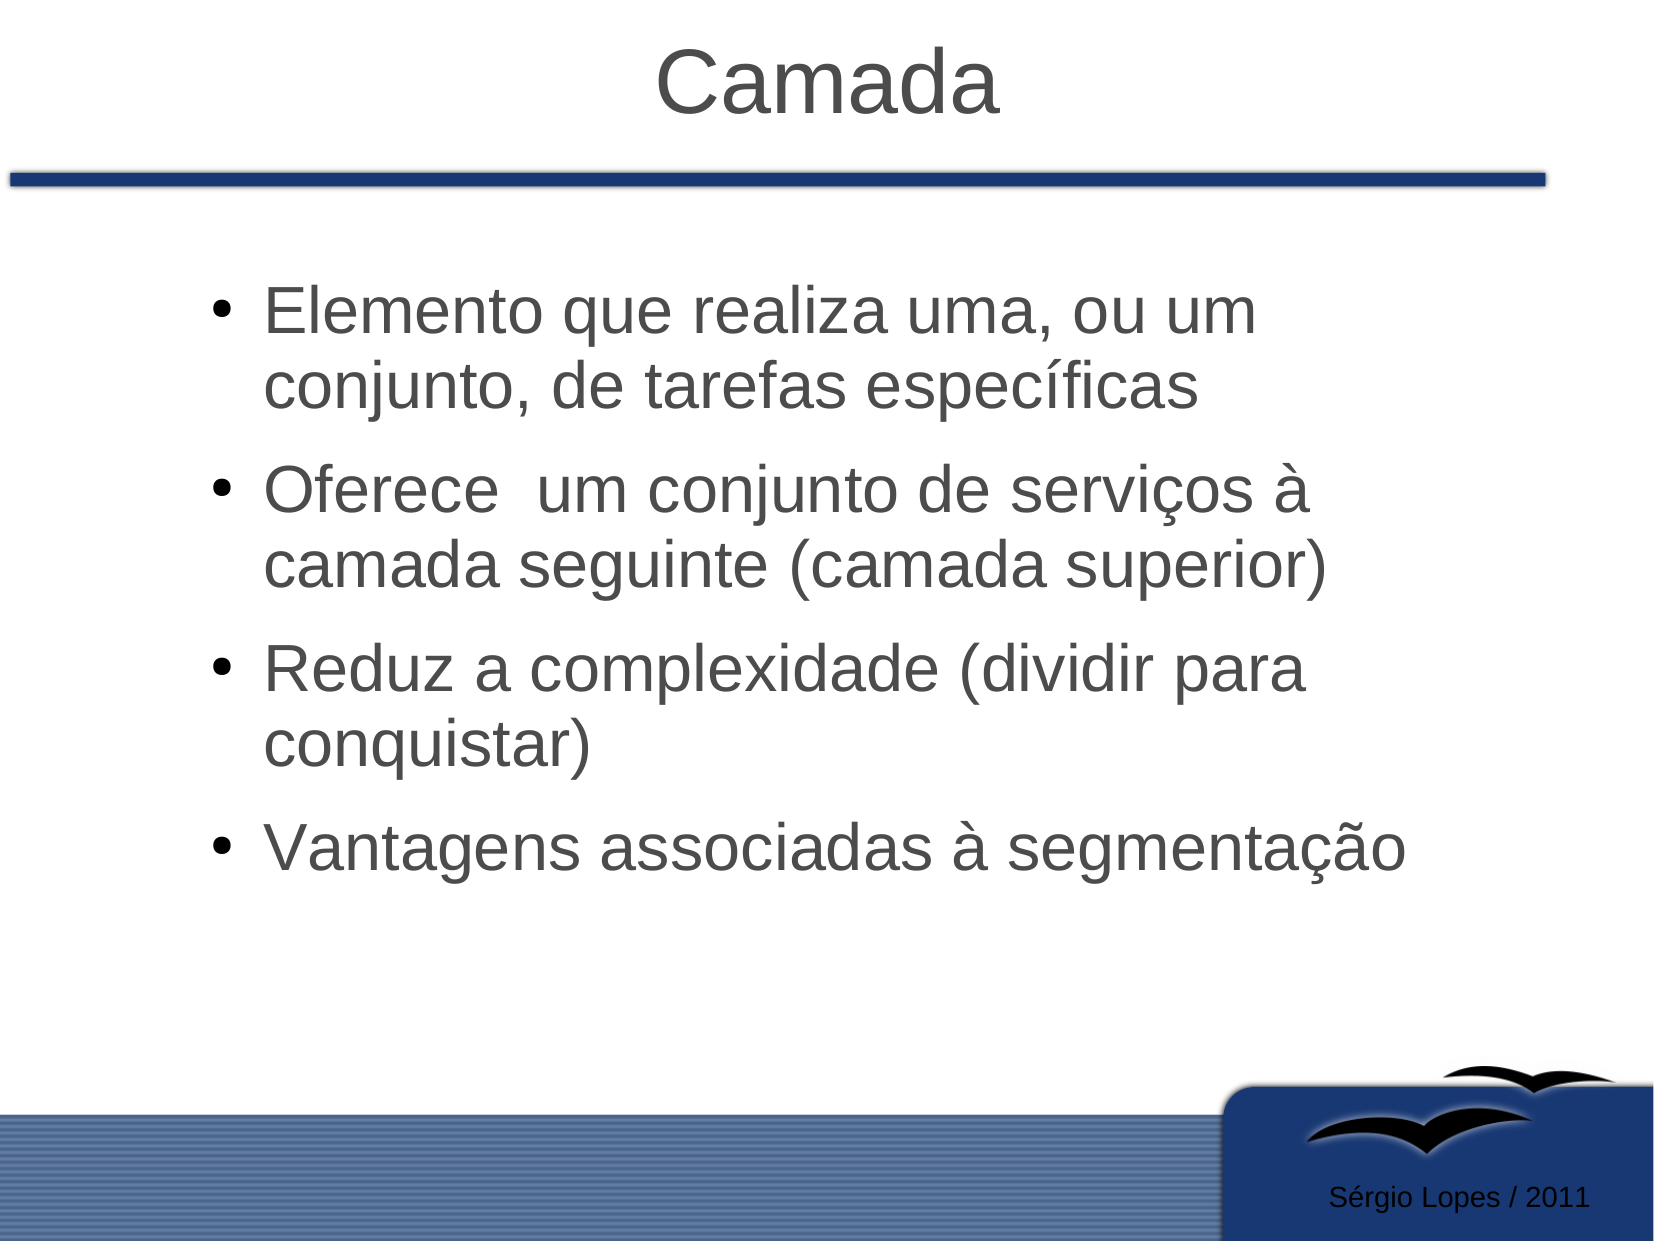

# Camada
Elemento que realiza uma, ou um conjunto, de tarefas específicas
Oferece um conjunto de serviços à camada seguinte (camada superior)
Reduz a complexidade (dividir para conquistar)
Vantagens associadas à segmentação
Sérgio Lopes / 2011